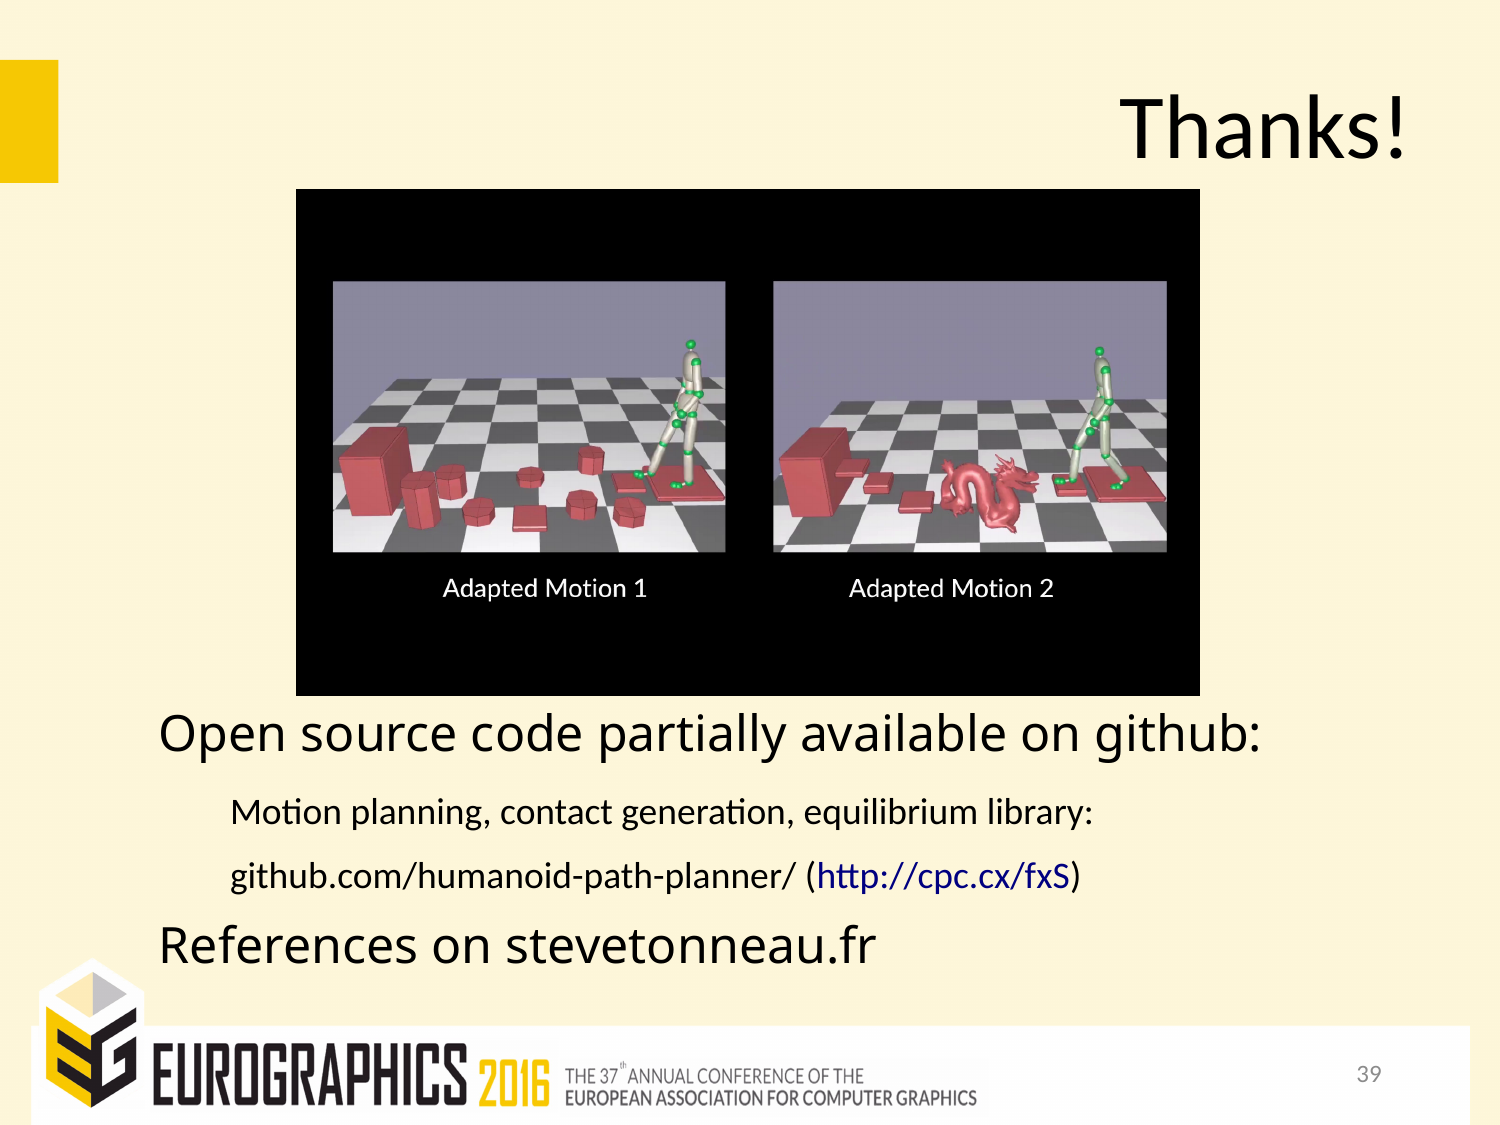

# Thanks!
Open source code partially available on github:
Motion planning, contact generation, equilibrium library:
github.com/humanoid-path-planner/ (http://cpc.cx/fxS)
References on stevetonneau.fr